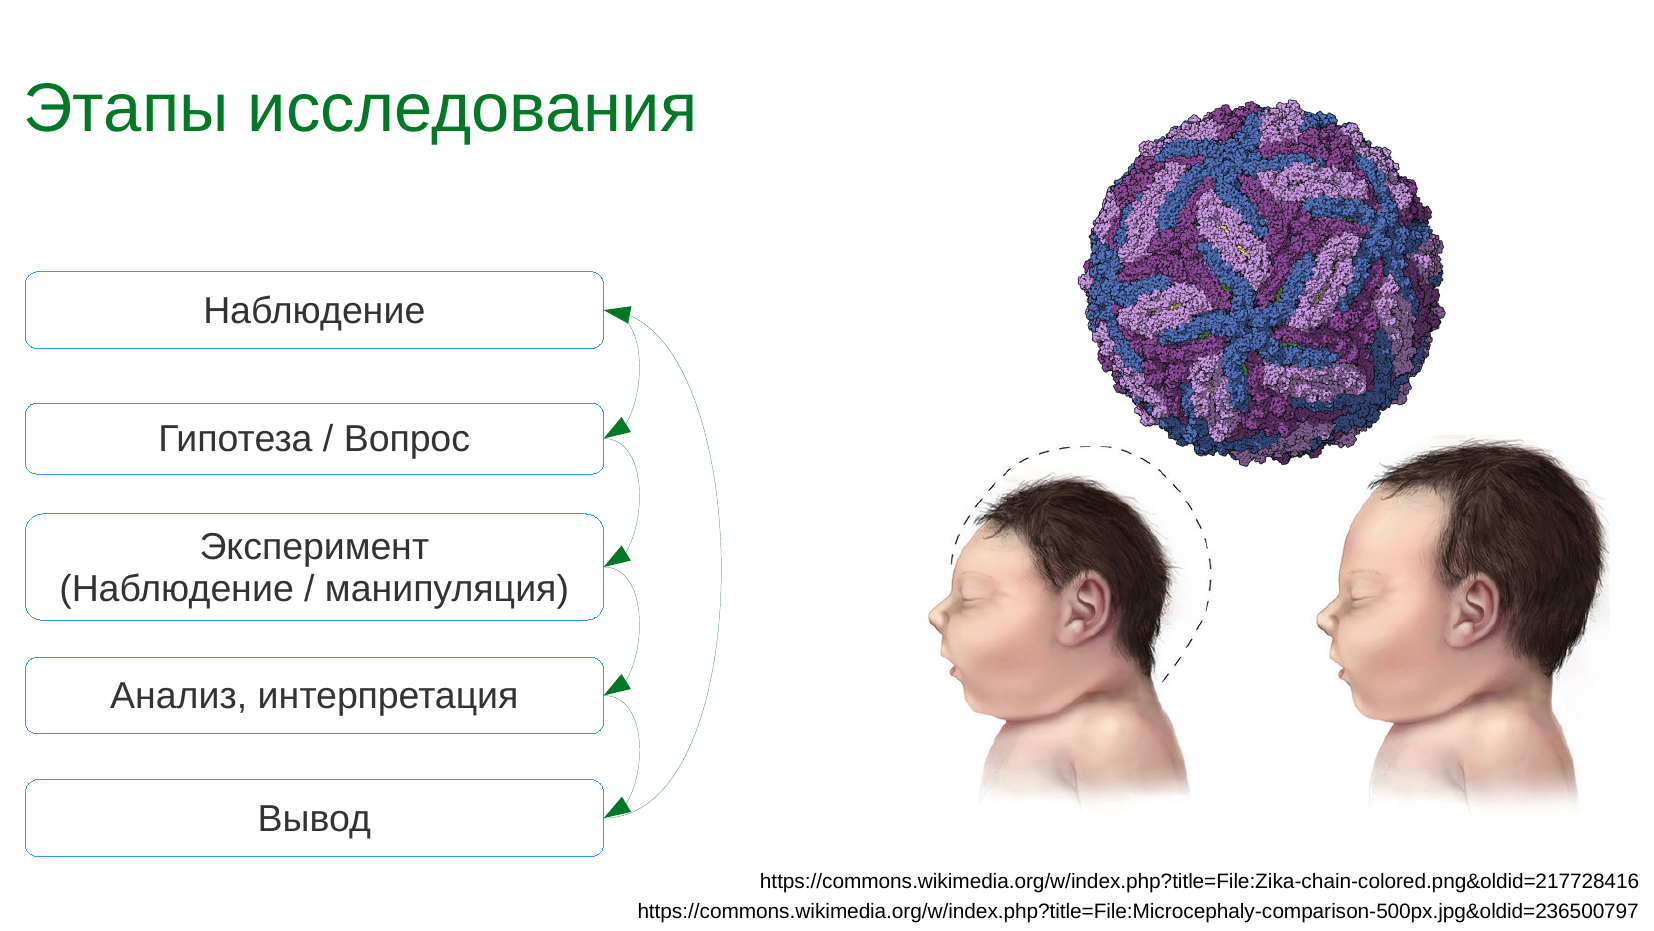

# Этапы исследования
Наблюдение
Гипотеза / Вопрос
Эксперимент
(Наблюдение / манипуляция)
Анализ, интерпретация
Вывод
https://commons.wikimedia.org/w/index.php?title=File:Zika-chain-colored.png&oldid=217728416
https://commons.wikimedia.org/w/index.php?title=File:Microcephaly-comparison-500px.jpg&oldid=236500797